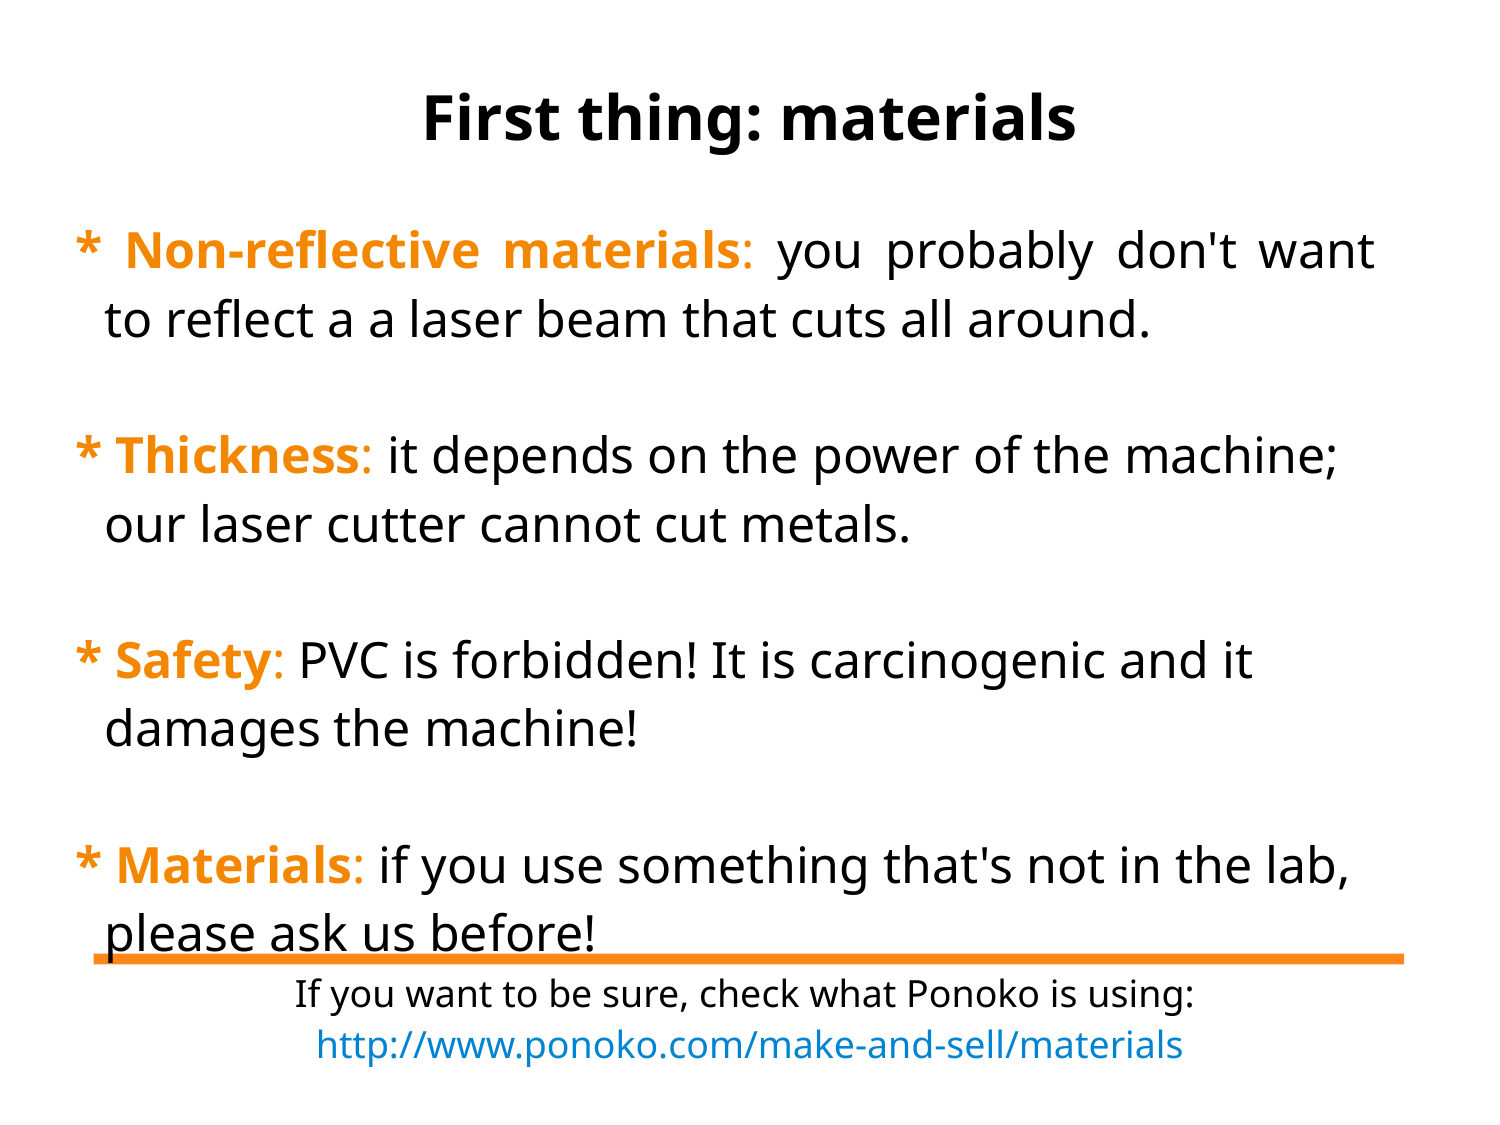

# First thing: materials
* Non-reflective materials: you probably don't want to reflect a a laser beam that cuts all around.
* Thickness: it depends on the power of the machine; our laser cutter cannot cut metals.
* Safety: PVC is forbidden! It is carcinogenic and it damages the machine!
* Materials: if you use something that's not in the lab, please ask us before!
If you want to be sure, check what Ponoko is using: http://www.ponoko.com/make-and-sell/materials